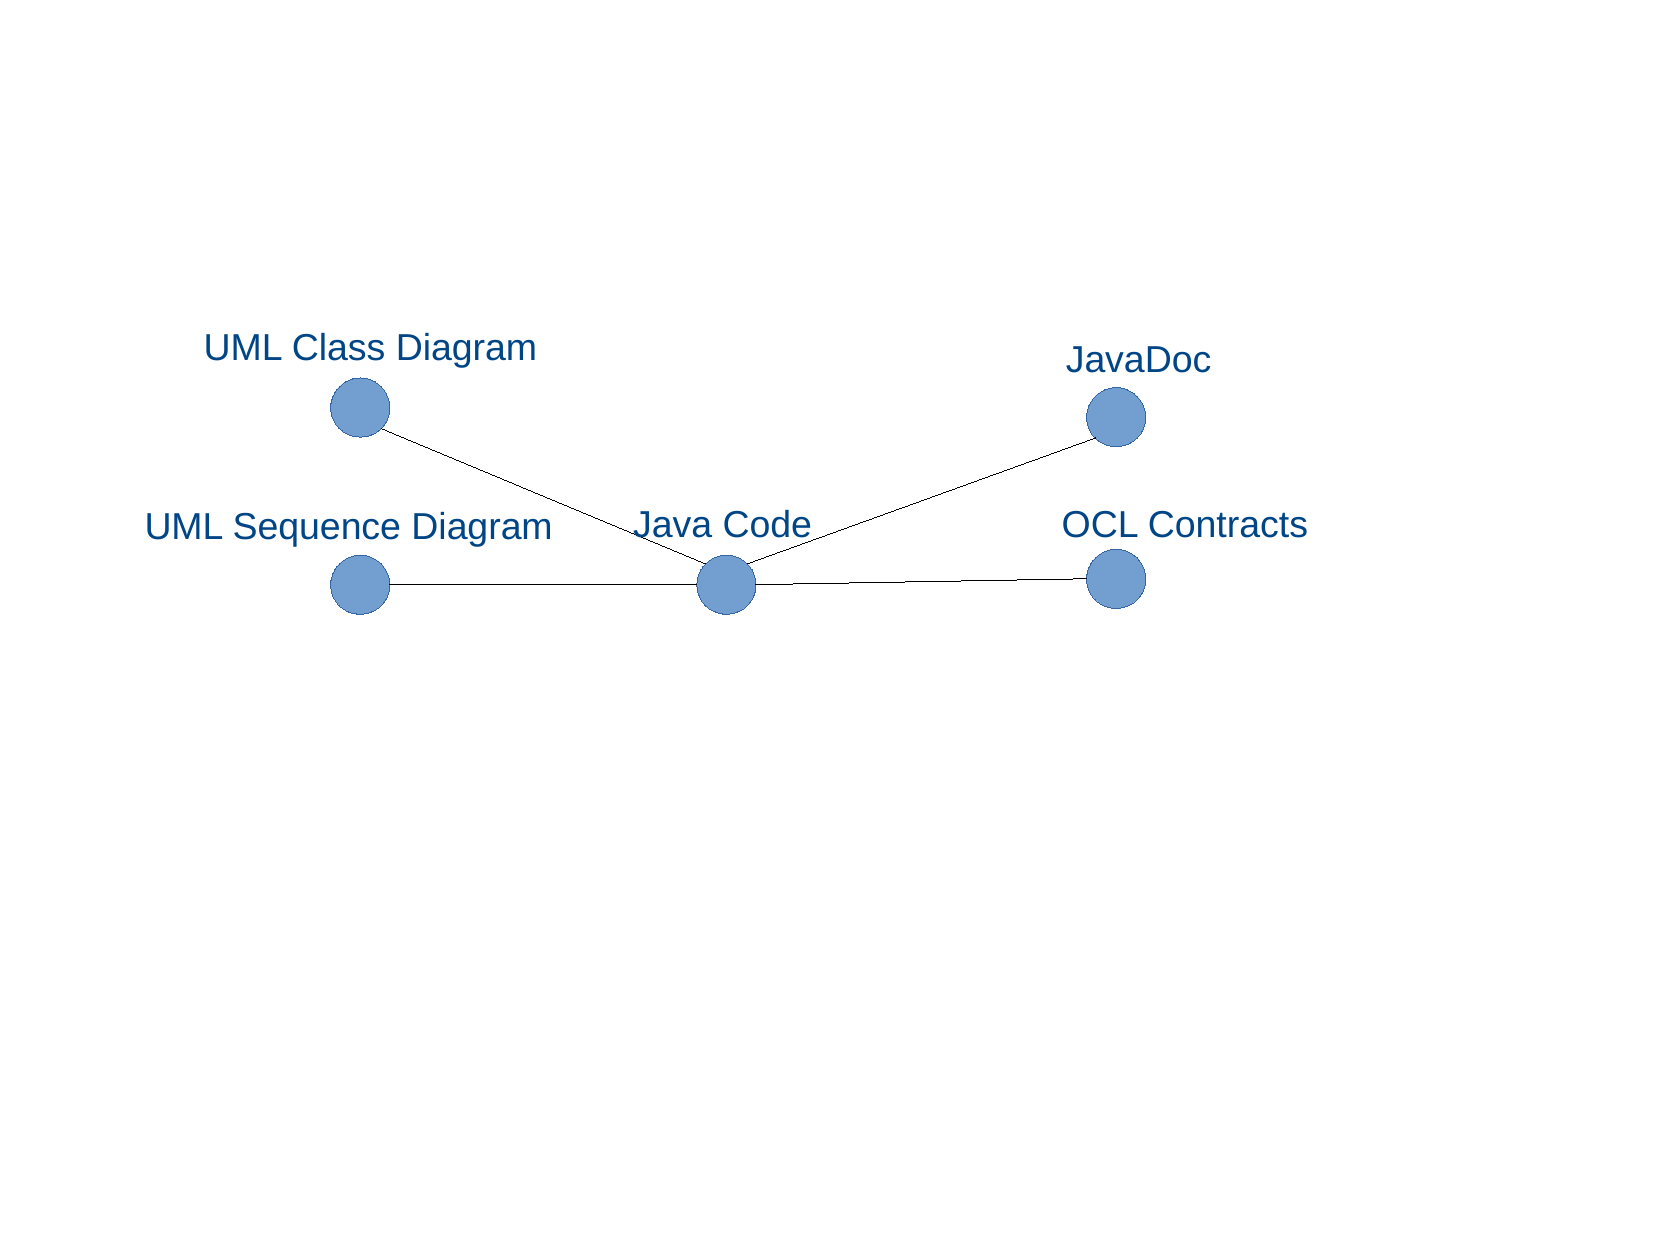

UML Class Diagram
JavaDoc
Java Code
OCL Contracts
UML Sequence Diagram